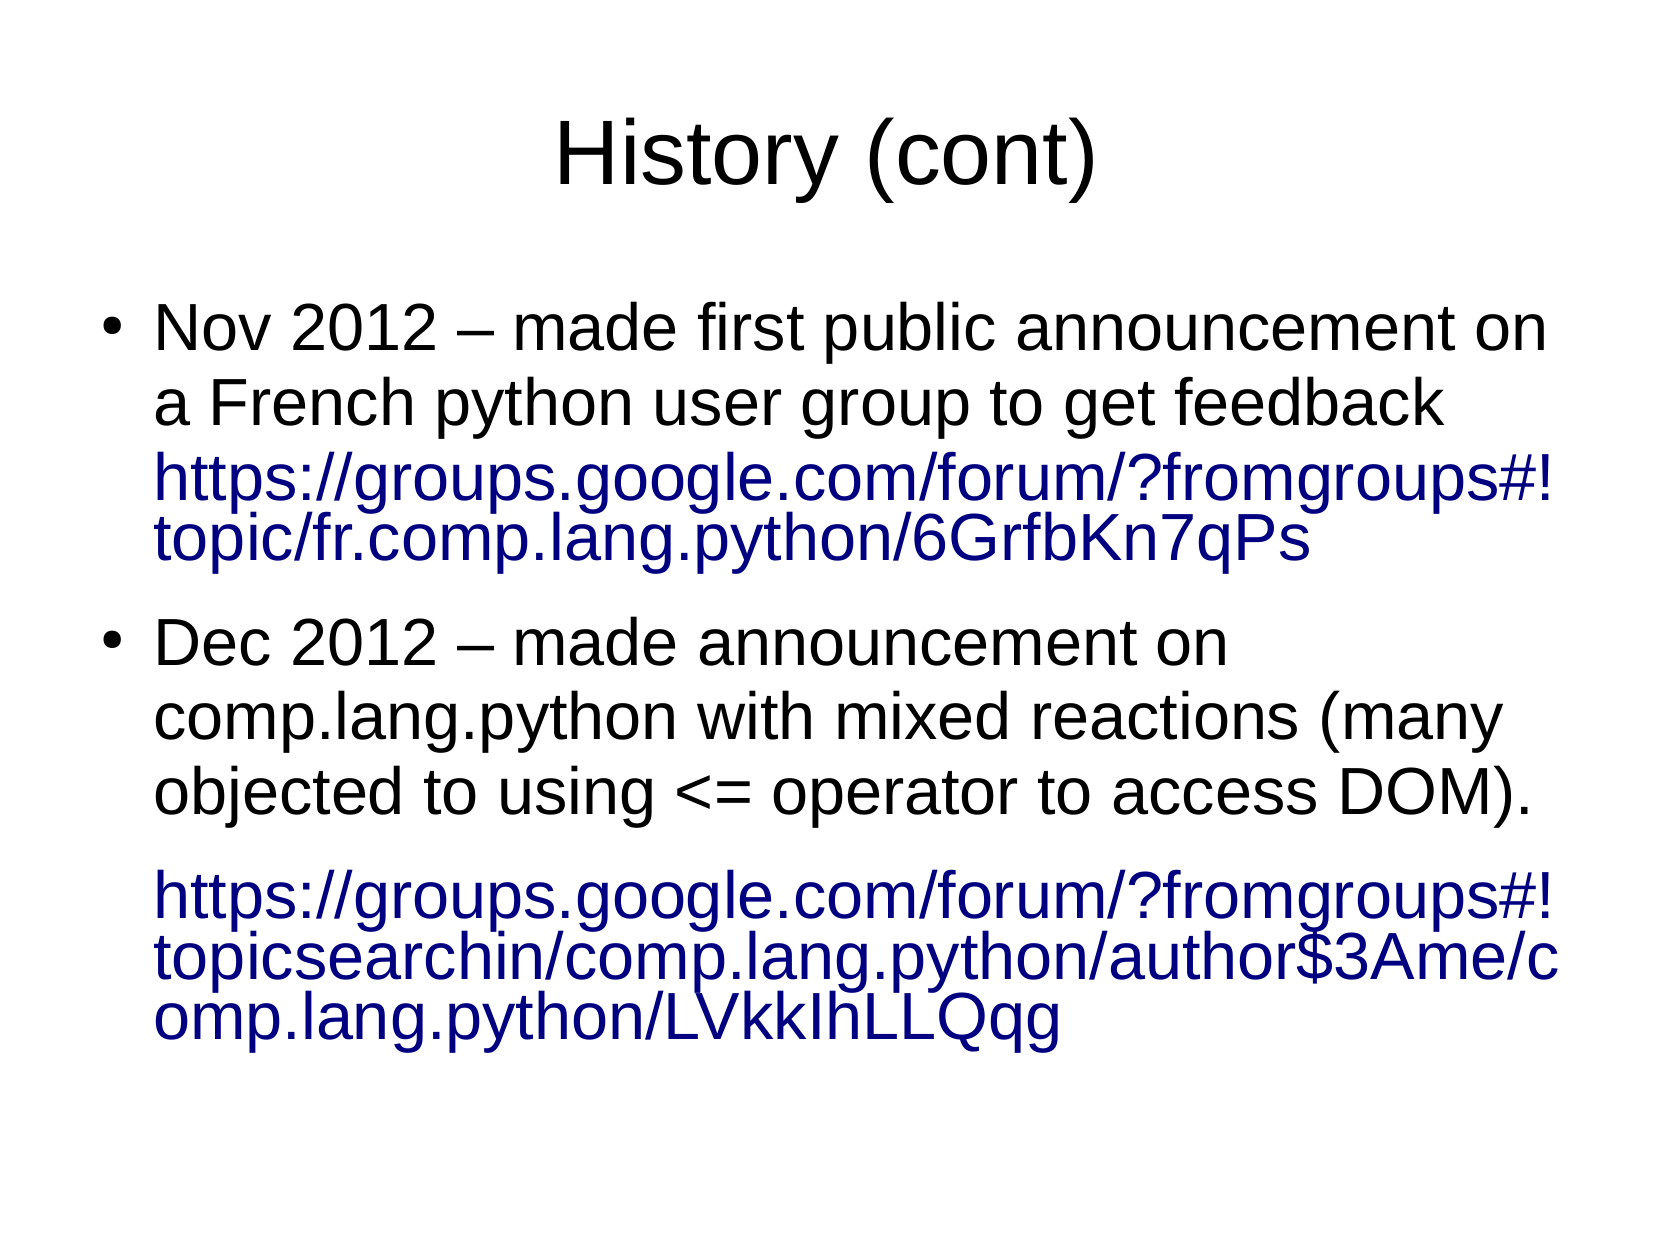

# History (cont)
Nov 2012 – made first public announcement on a French python user group to get feedback https://groups.google.com/forum/?fromgroups#!topic/fr.comp.lang.python/6GrfbKn7qPs
Dec 2012 – made announcement on comp.lang.python with mixed reactions (many objected to using <= operator to access DOM).
https://groups.google.com/forum/?fromgroups#!topicsearchin/comp.lang.python/author$3Ame/comp.lang.python/LVkkIhLLQqg